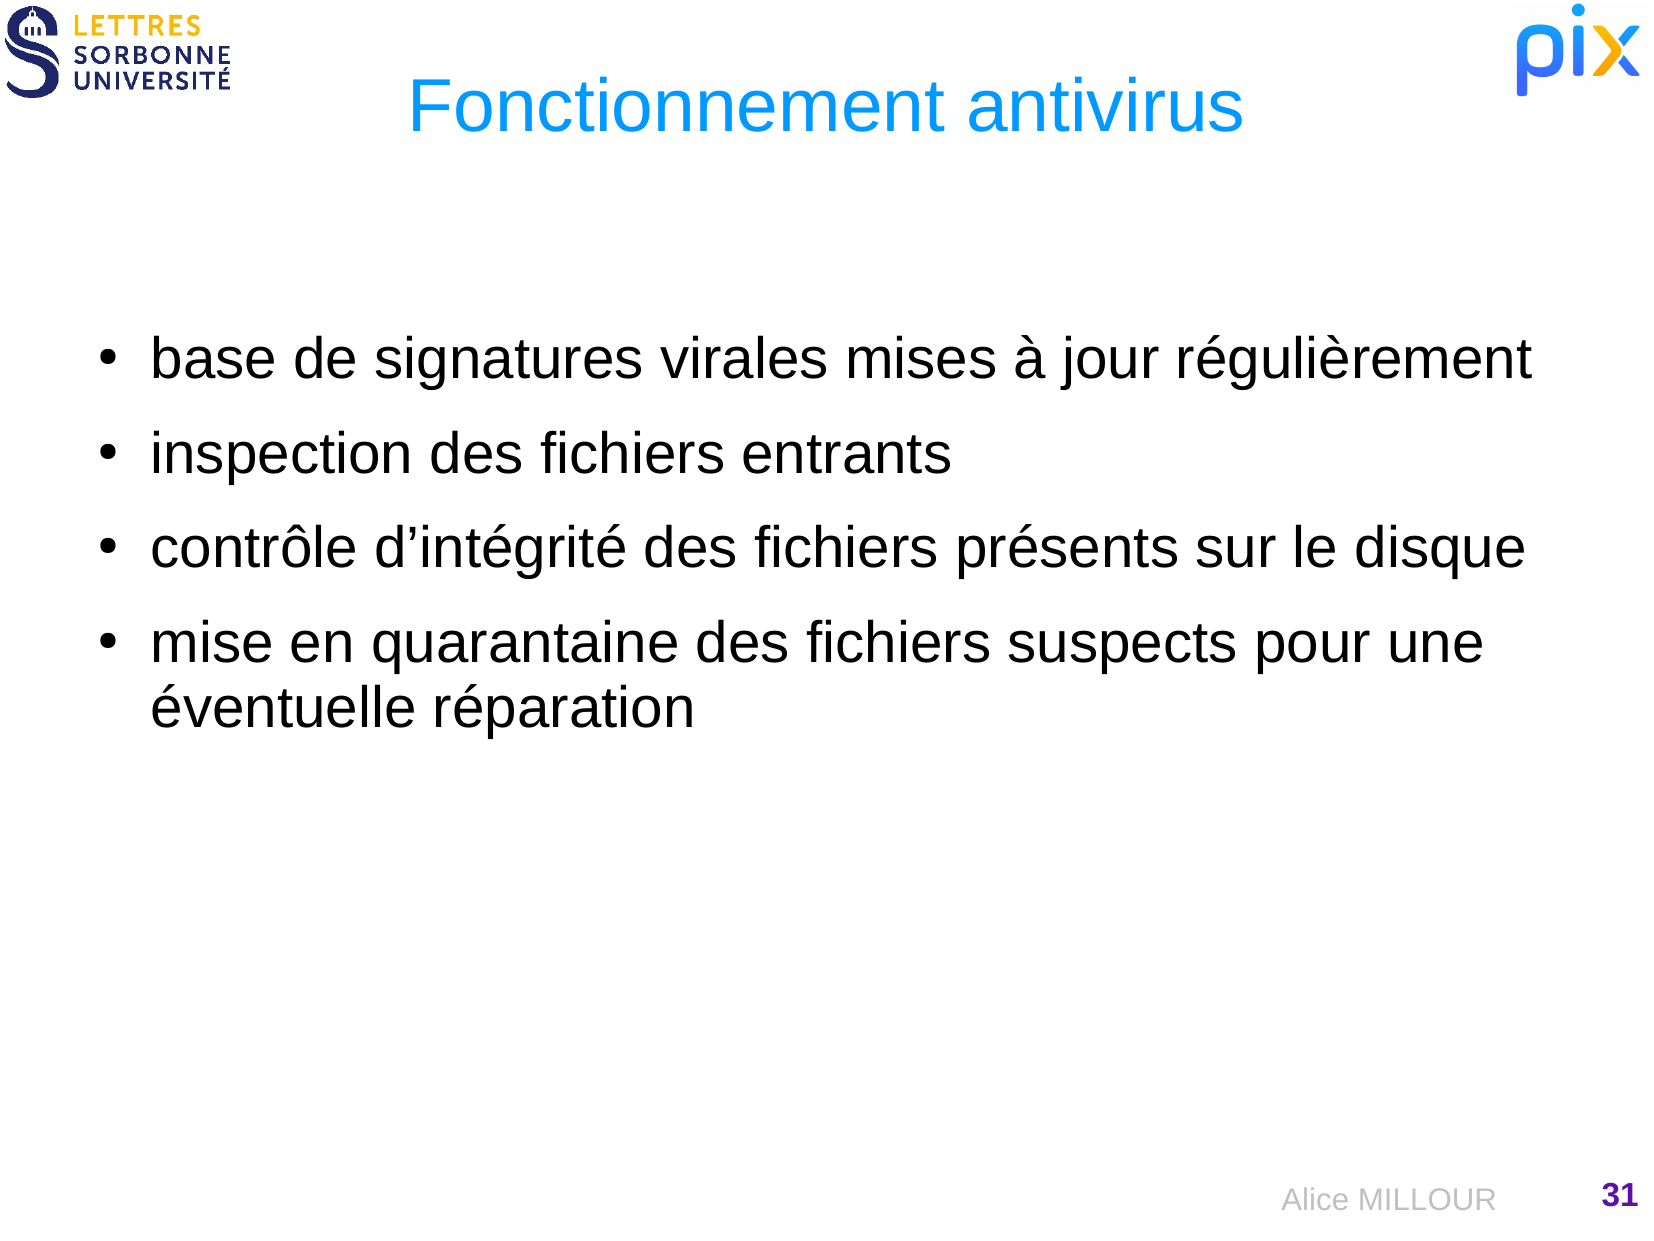

# Fonctionnement antivirus
base de signatures virales mises à jour régulièrement
inspection des fichiers entrants
contrôle d’intégrité des fichiers présents sur le disque
mise en quarantaine des fichiers suspects pour une éventuelle réparation